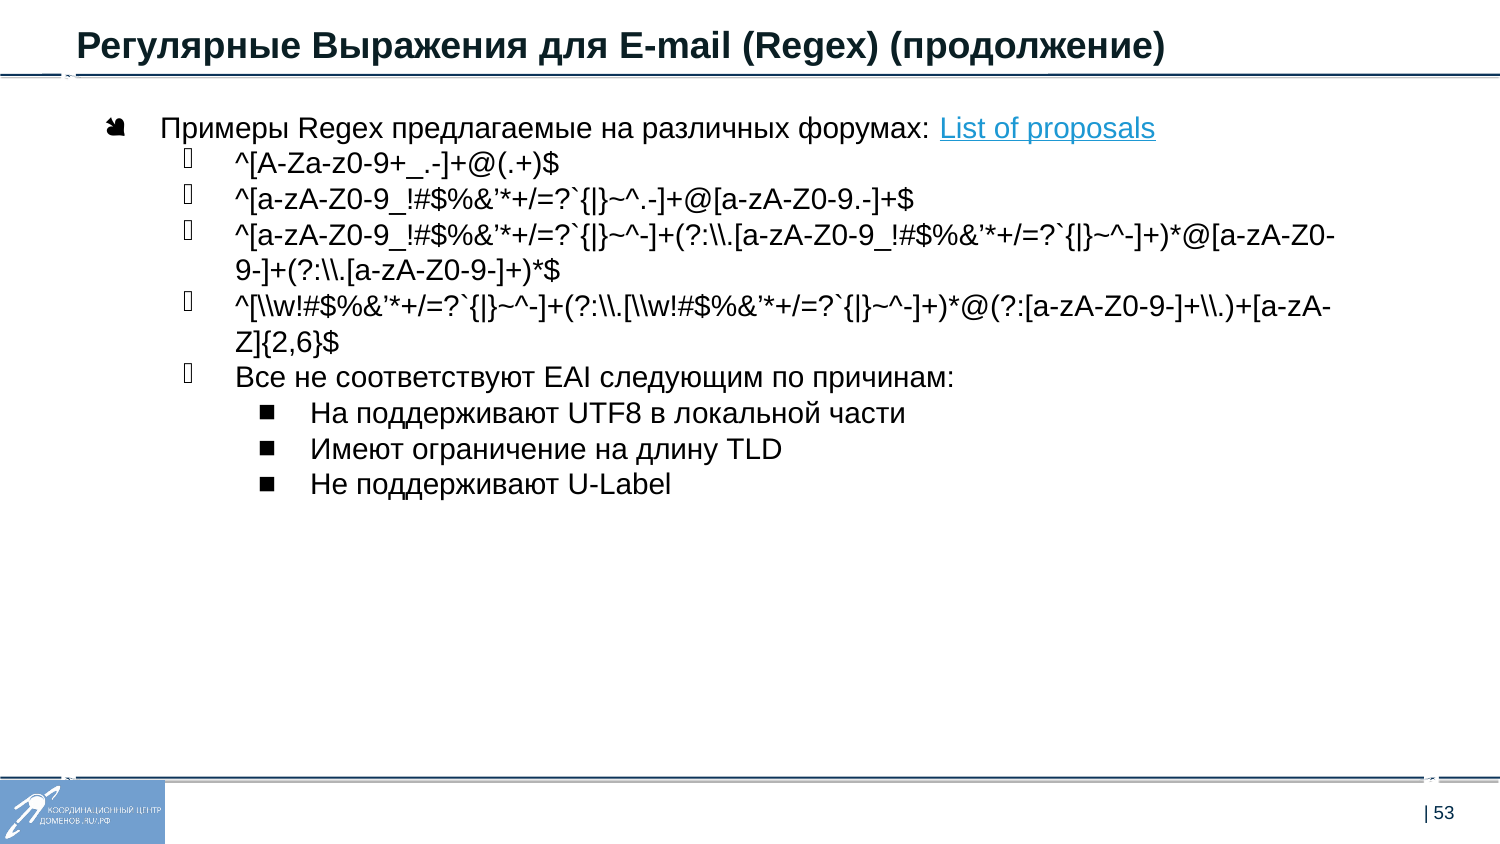

# Регулярные Выражения для E-mail (Regex) (продолжение)
Примеры Regex предлагаемые на различных форумах: List of proposals
^[A-Za-z0-9+_.-]+@(.+)$
^[a-zA-Z0-9_!#$%&’*+/=?`{|}~^.-]+@[a-zA-Z0-9.-]+$
^[a-zA-Z0-9_!#$%&’*+/=?`{|}~^-]+(?:\\.[a-zA-Z0-9_!#$%&’*+/=?`{|}~^-]+)*@[a-zA-Z0-9-]+(?:\\.[a-zA-Z0-9-]+)*$
^[\\w!#$%&’*+/=?`{|}~^-]+(?:\\.[\\w!#$%&’*+/=?`{|}~^-]+)*@(?:[a-zA-Z0-9-]+\\.)+[a-zA-Z]{2,6}$
Все не соответствуют EAI следующим по причинам:
На поддерживают UTF8 в локальной части
Имеют ограничение на длину TLD
Не поддерживают U-Label